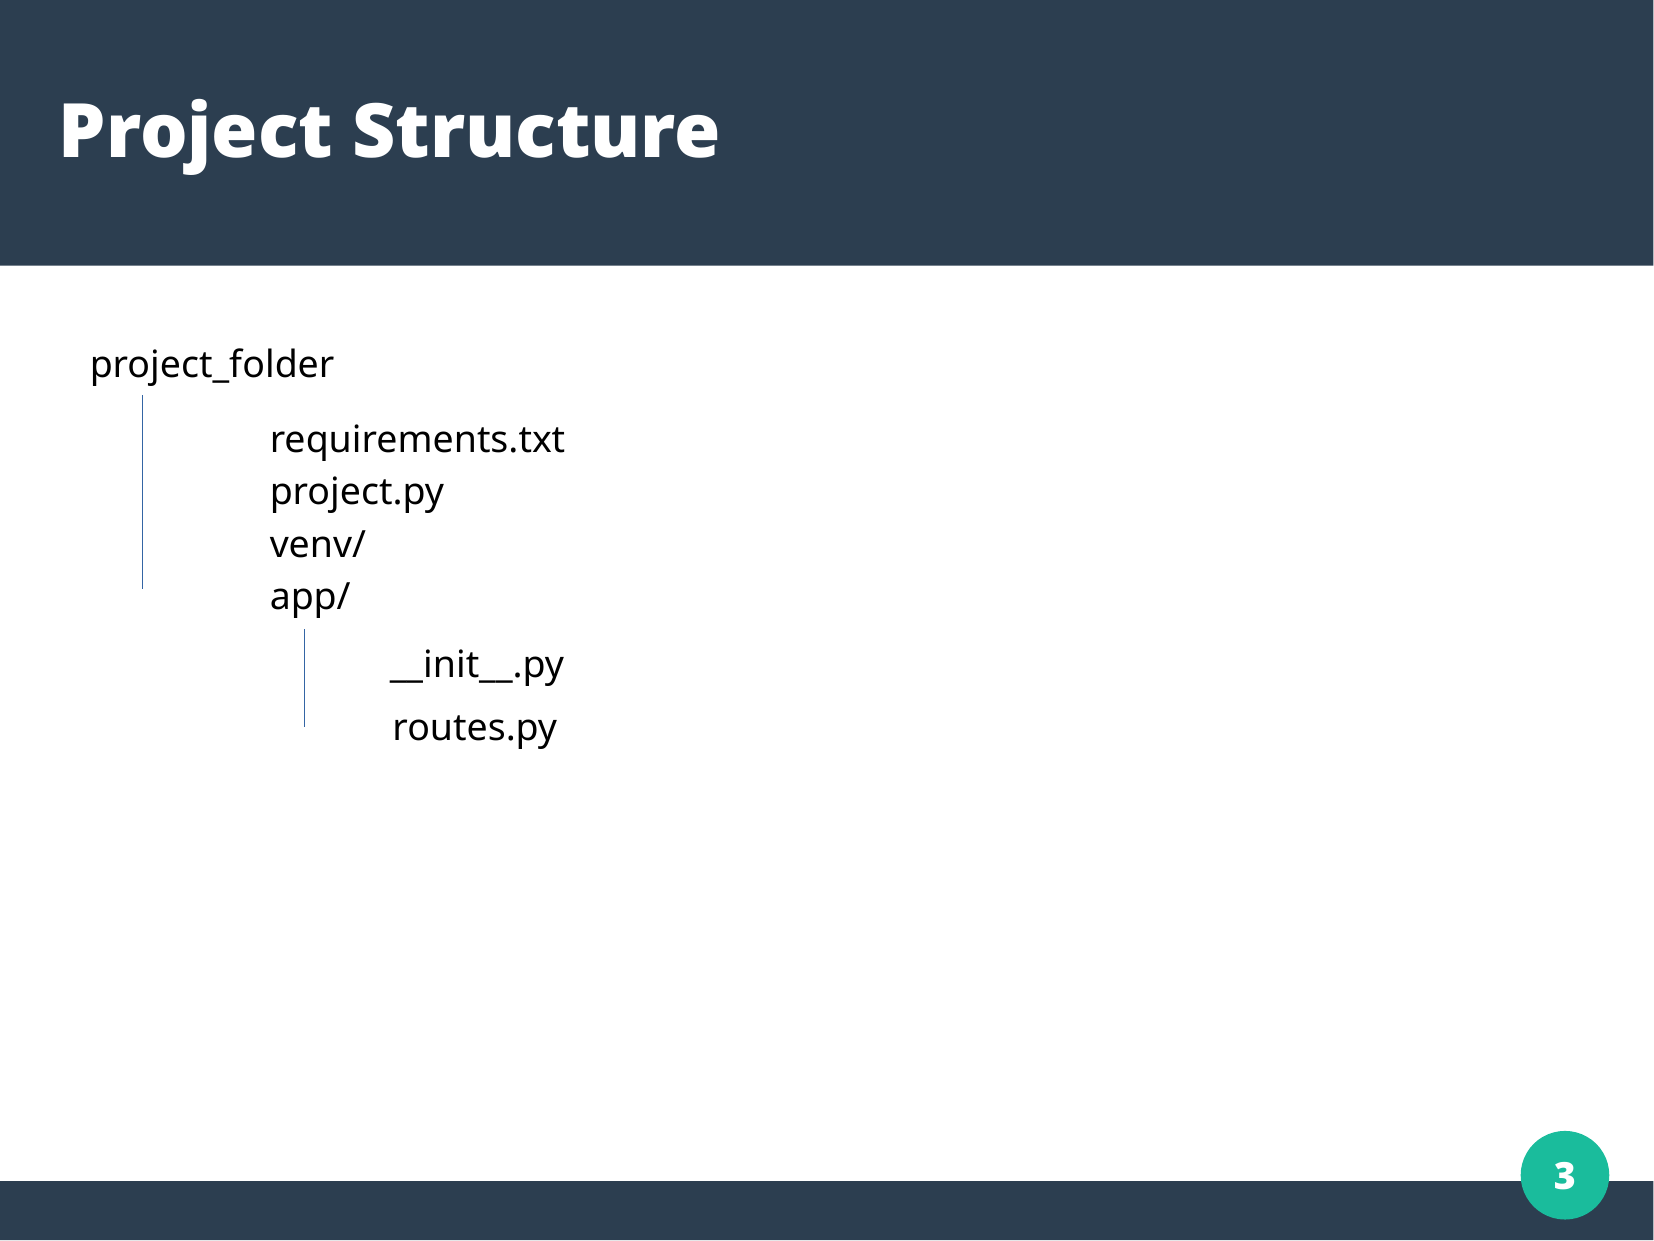

# Project Structure
project_folder
requirements.txt
project.py
venv/
app/
__init__.py
routes.py
3